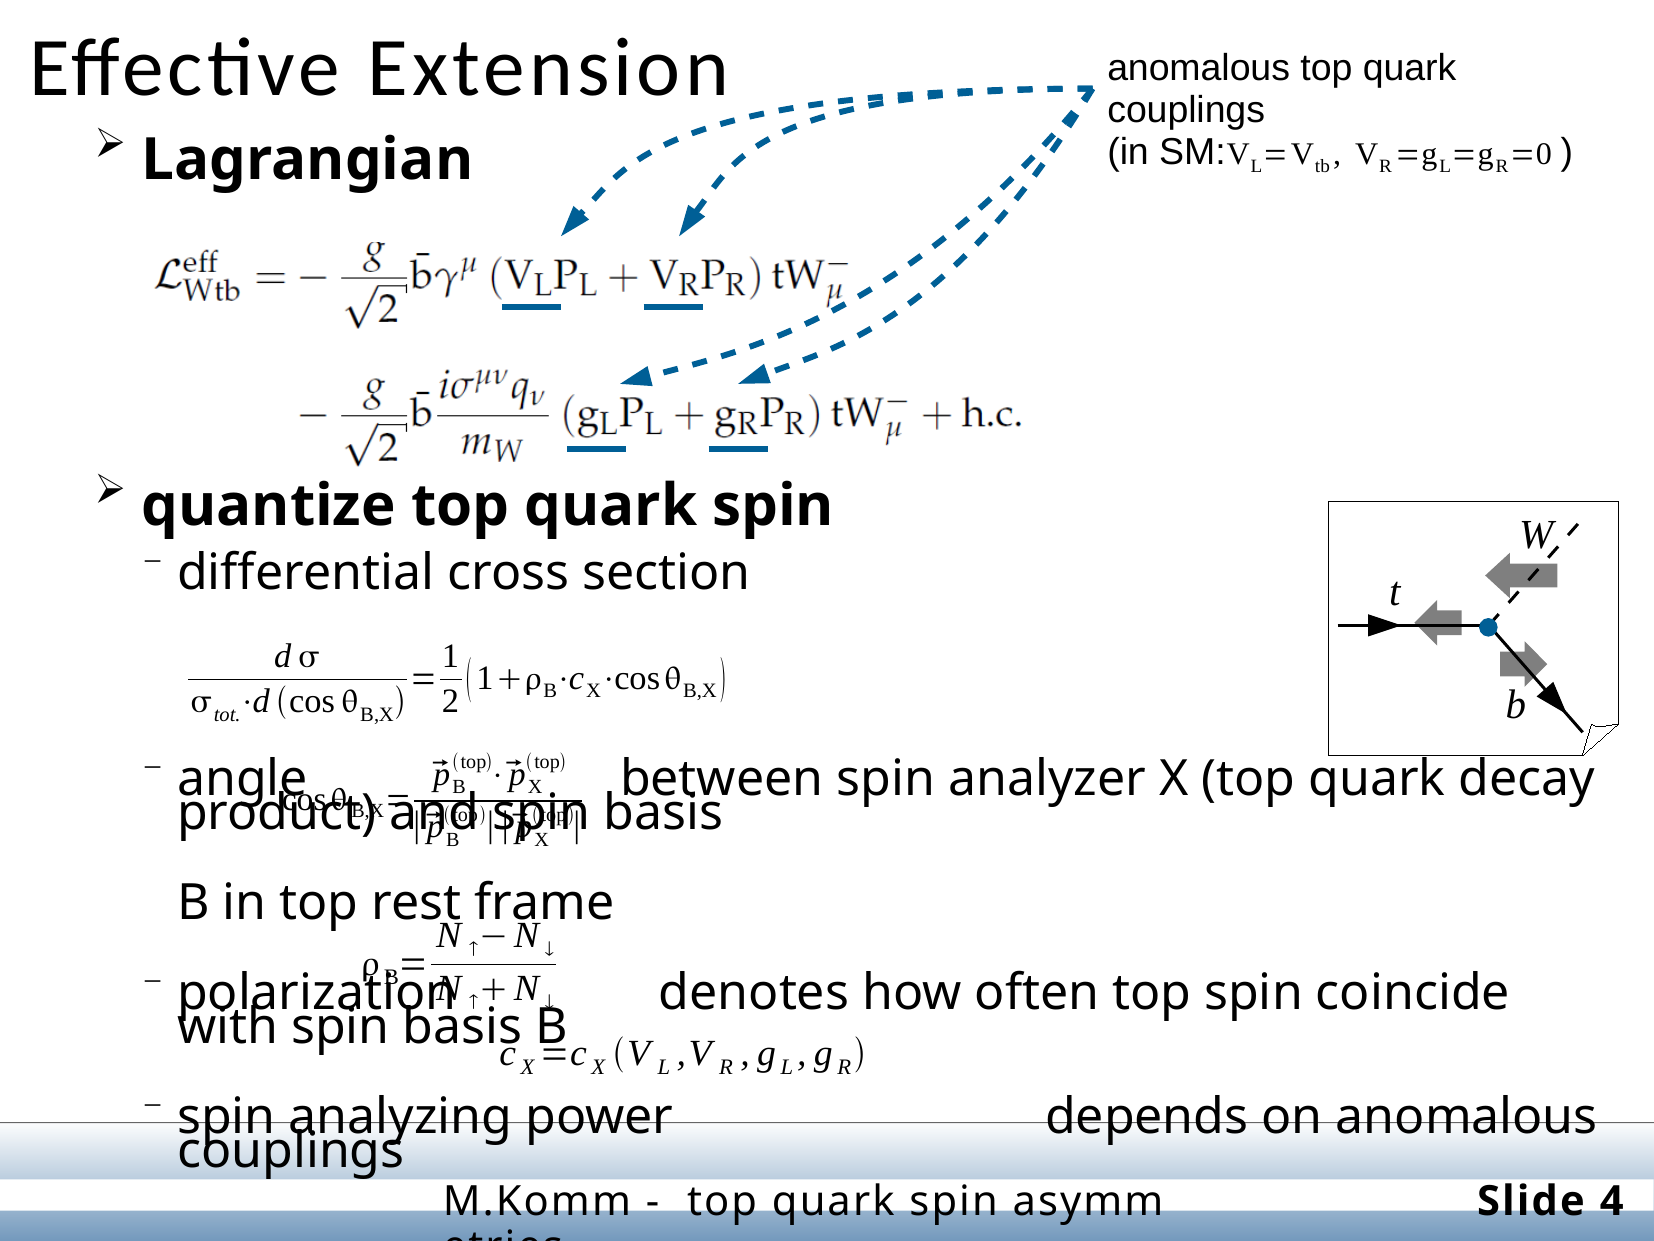

# Effective Extension
anomalous top quark couplings
(in SM:					 )
Lagrangian
quantize top quark spin
differential cross section
angle					between spin analyzer X (top quark decay product) and spin basis
B in top rest frame
polarization			 denotes how often top spin coincide with spin basis B
spin analyzing power				 depends on anomalous couplings
M.Komm - top quark spin asymmetries
4